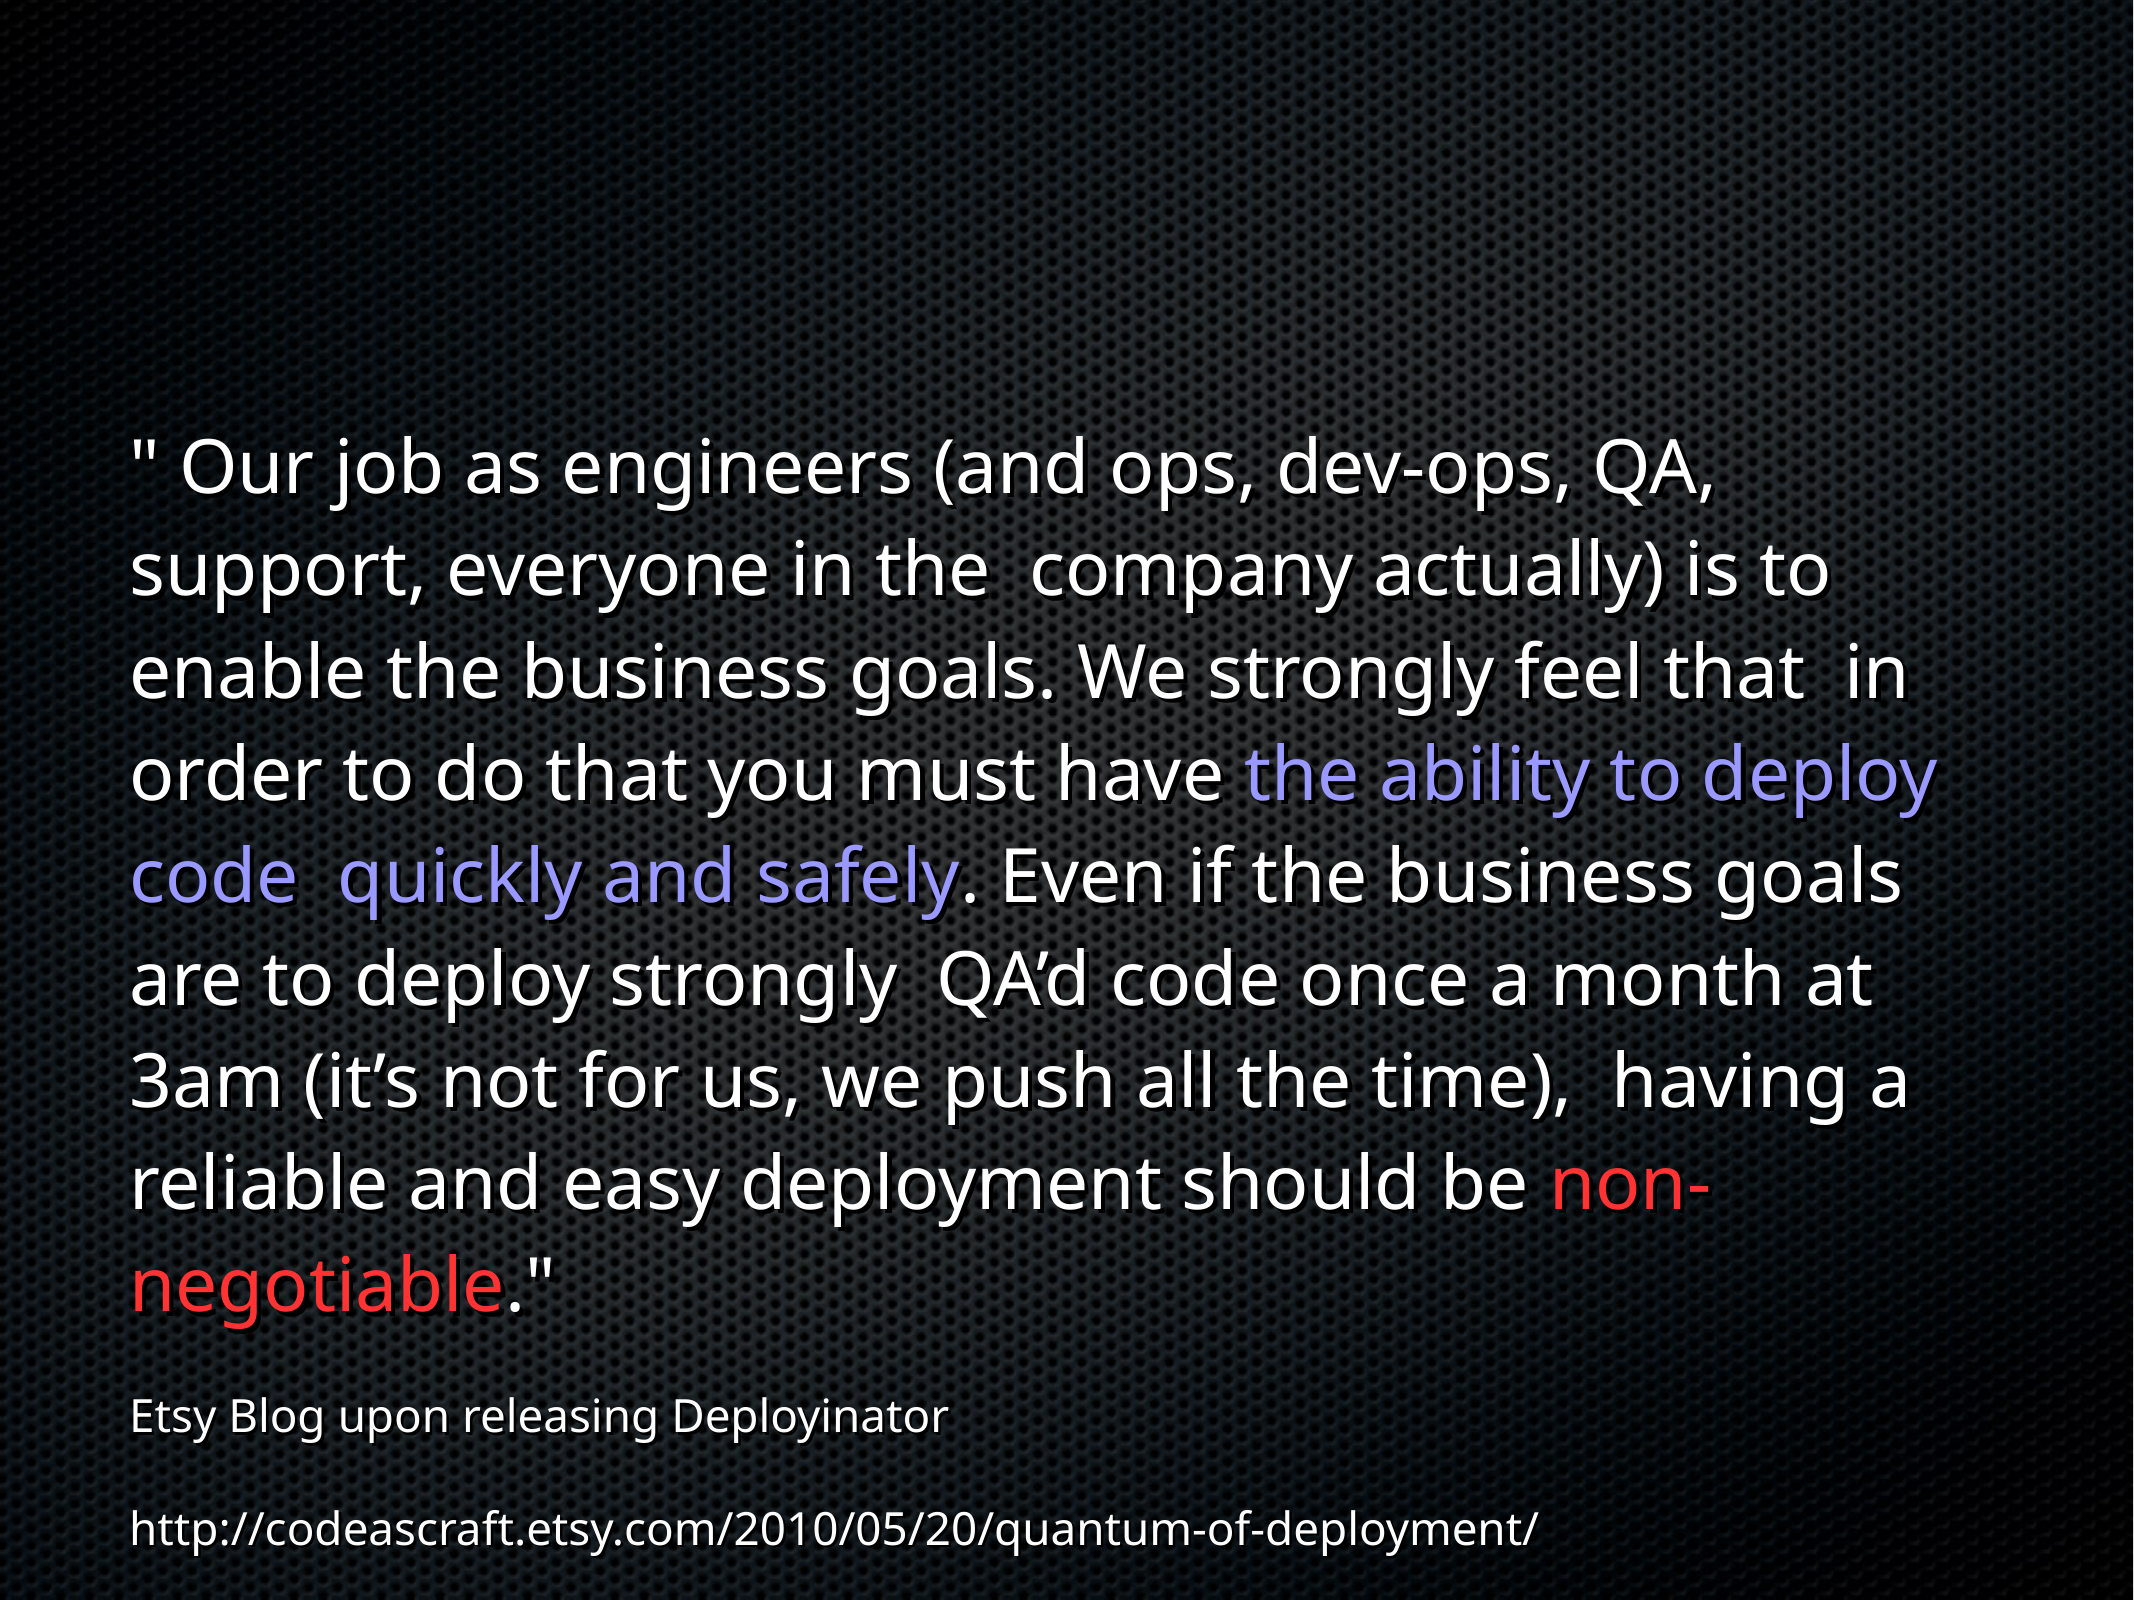

#
" Our job as engineers (and ops, dev-ops, QA, support, everyone in the company actually) is to enable the business goals. We strongly feel that in order to do that you must have the ability to deploy code quickly and safely. Even if the business goals are to deploy strongly QA’d code once a month at 3am (it’s not for us, we push all the time), having a reliable and easy deployment should be non-negotiable."
Etsy Blog upon releasing Deployinator
http://codeascraft.etsy.com/2010/05/20/quantum-of-deployment/